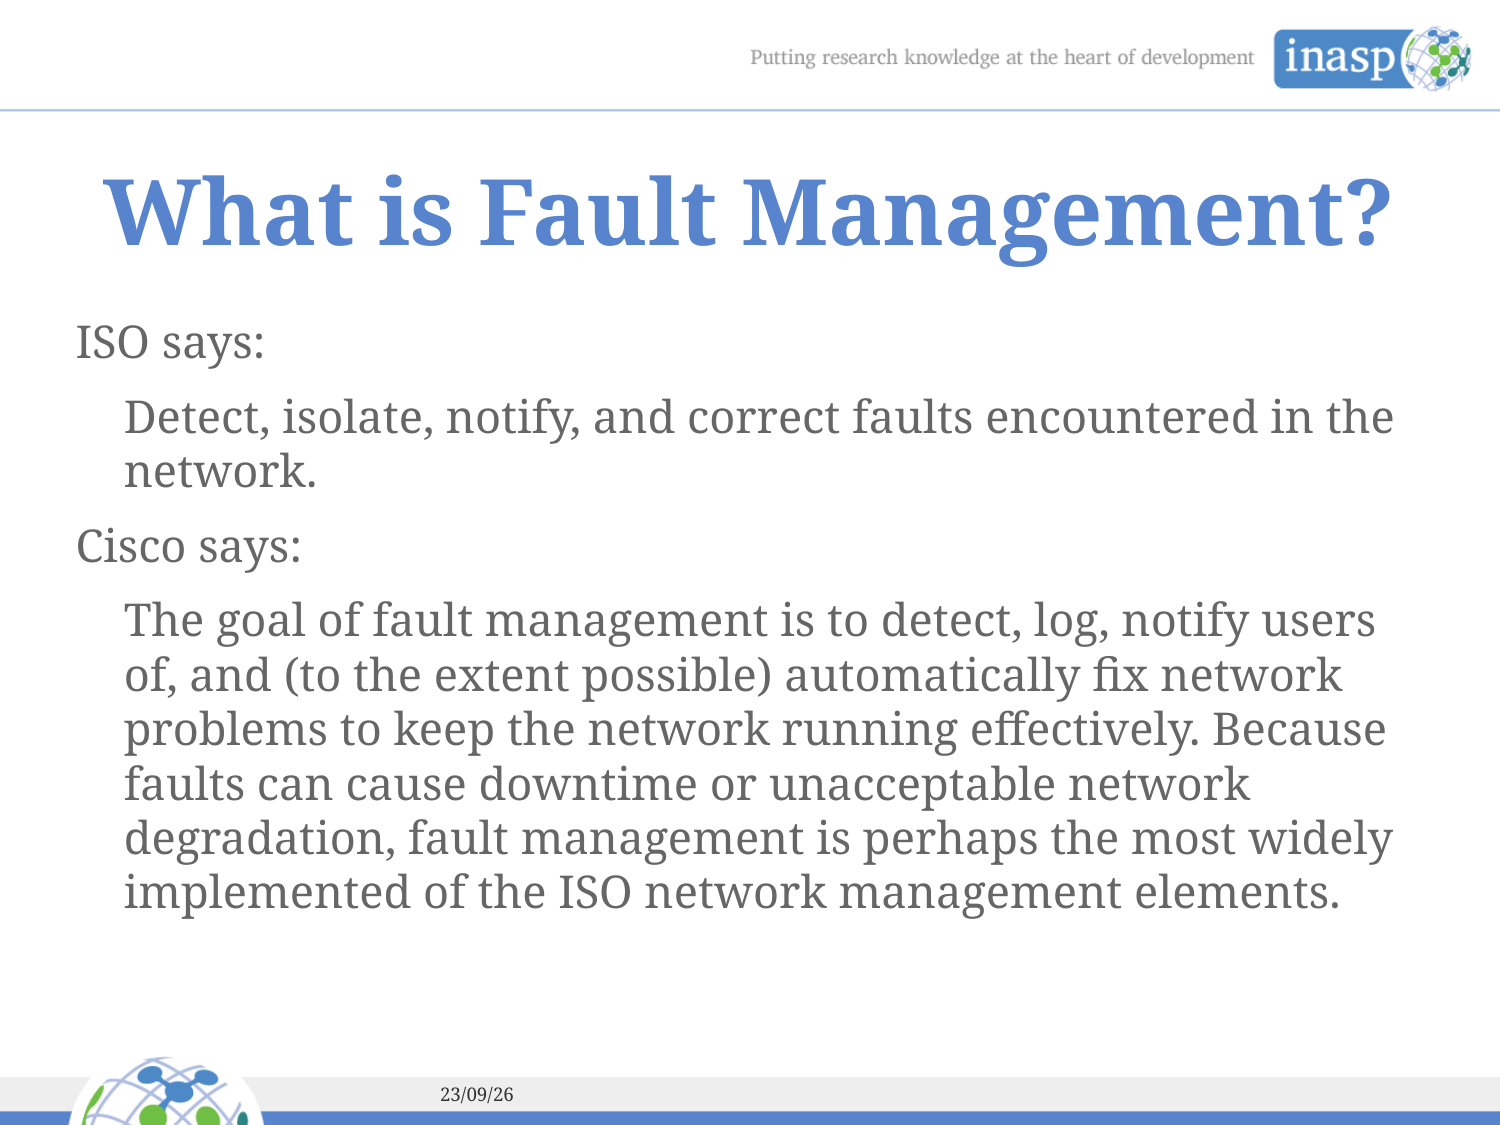

# What is Fault Management?
ISO says:
Detect, isolate, notify, and correct faults encountered in the network.
Cisco says:
The goal of fault management is to detect, log, notify users of, and (to the extent possible) automatically fix network problems to keep the network running effectively. Because faults can cause downtime or unacceptable network degradation, fault management is perhaps the most widely implemented of the ISO network management elements.